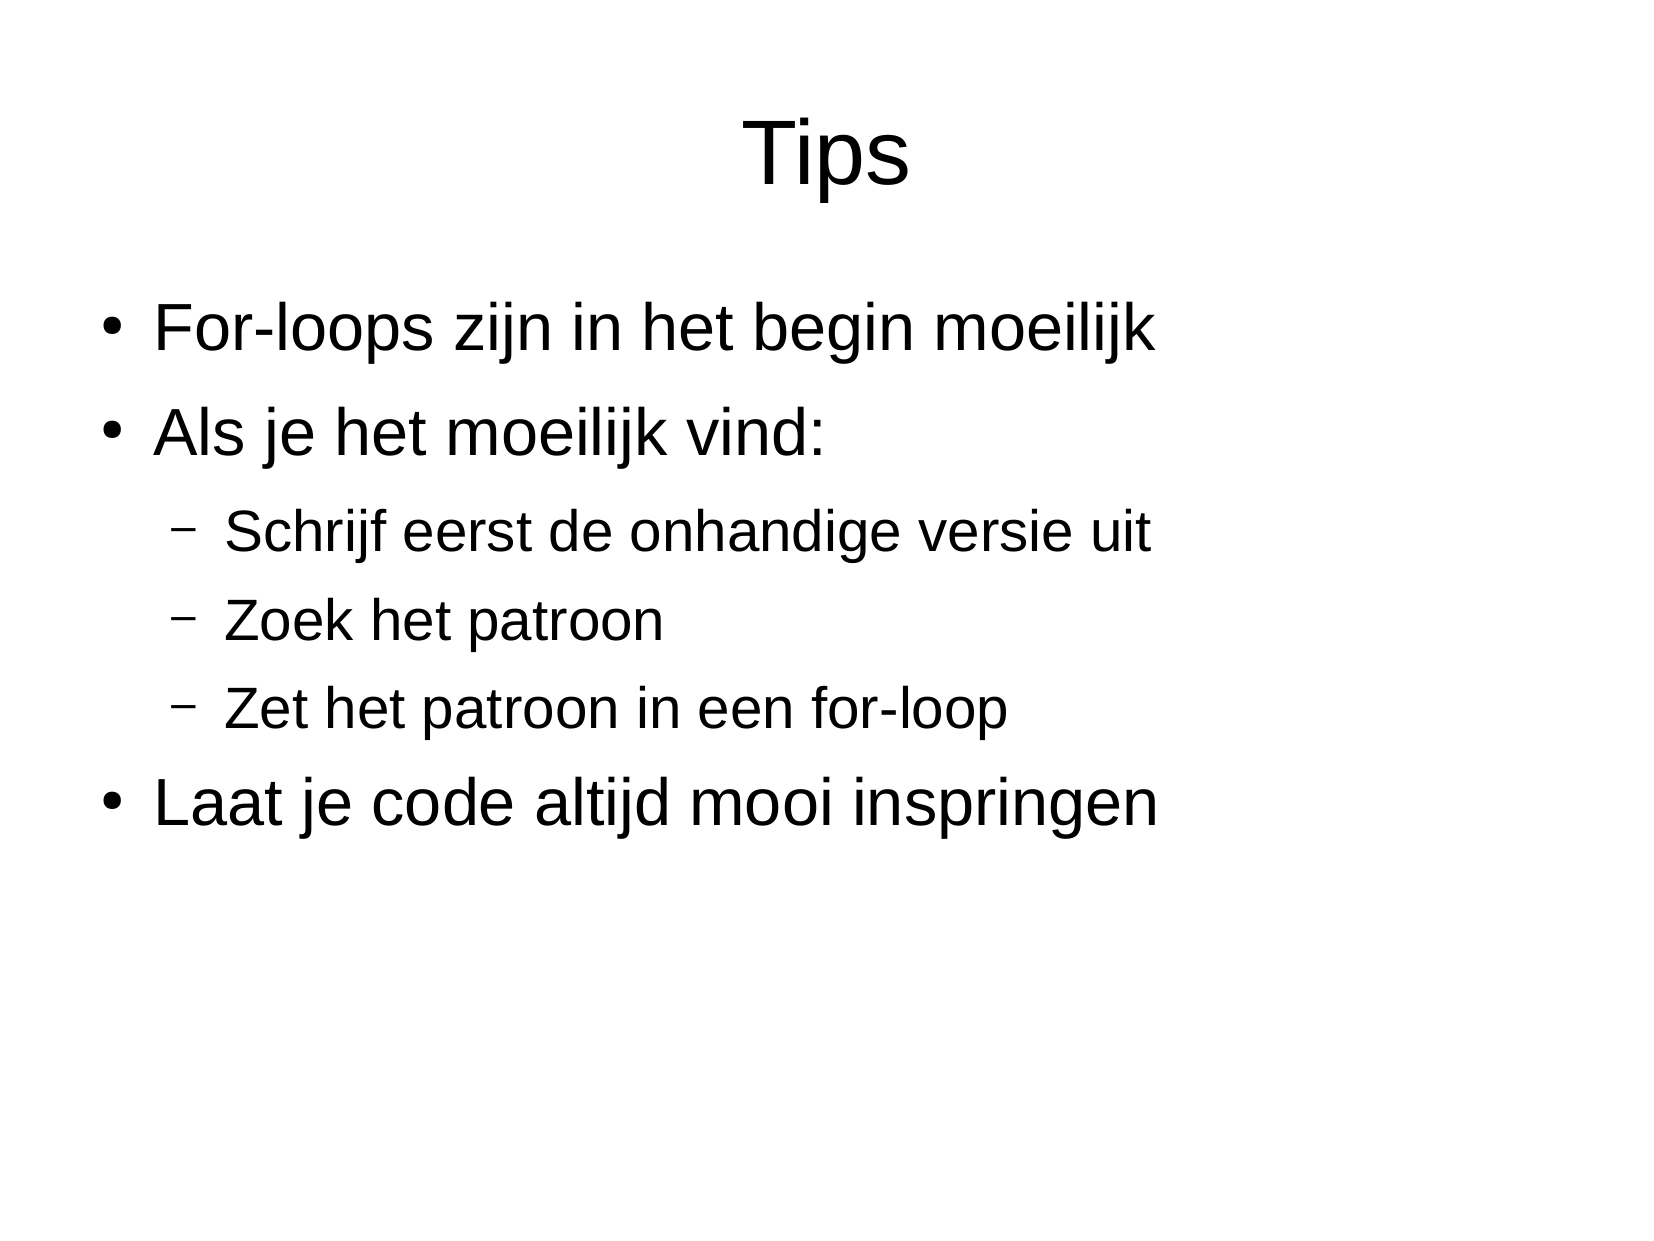

# Tips
For-loops zijn in het begin moeilijk
Als je het moeilijk vind:
Schrijf eerst de onhandige versie uit
Zoek het patroon
Zet het patroon in een for-loop
Laat je code altijd mooi inspringen